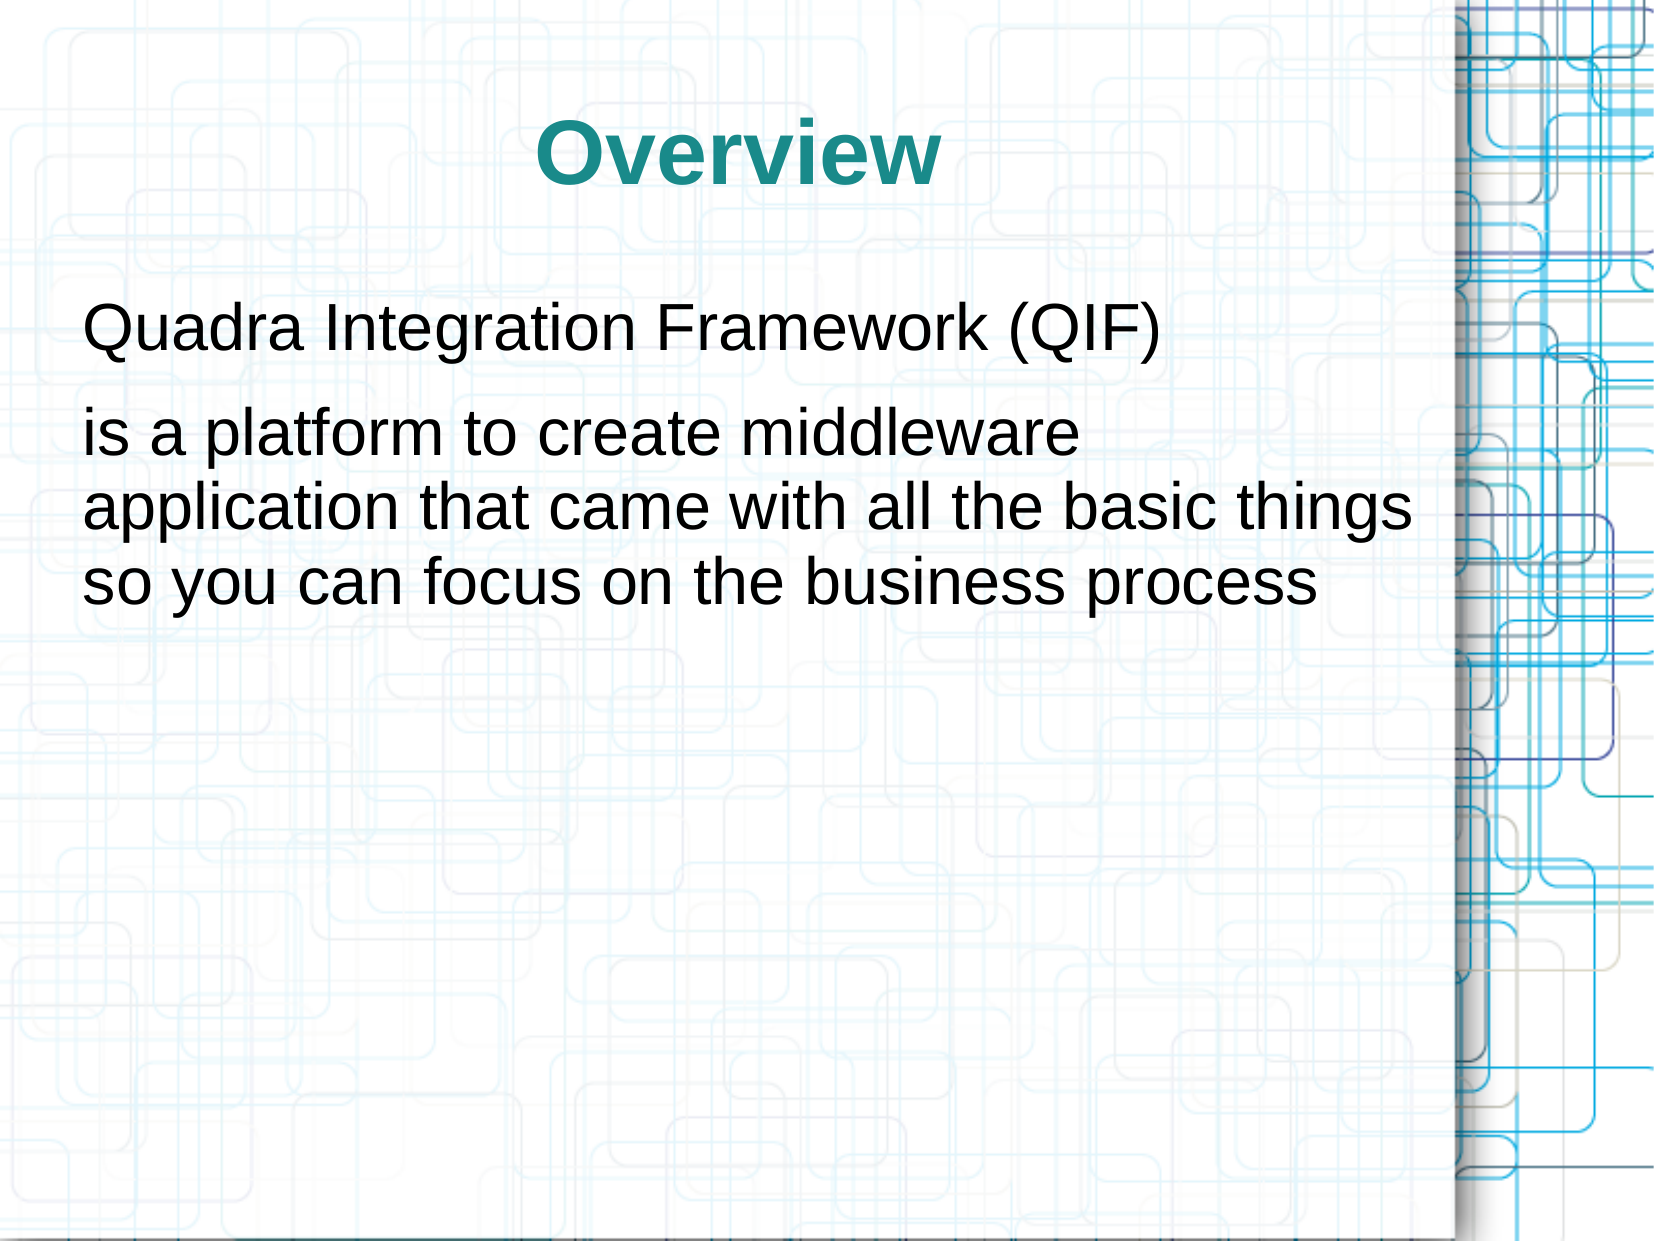

# Overview
Quadra Integration Framework (QIF)
is a platform to create middleware application that came with all the basic things so you can focus on the business process